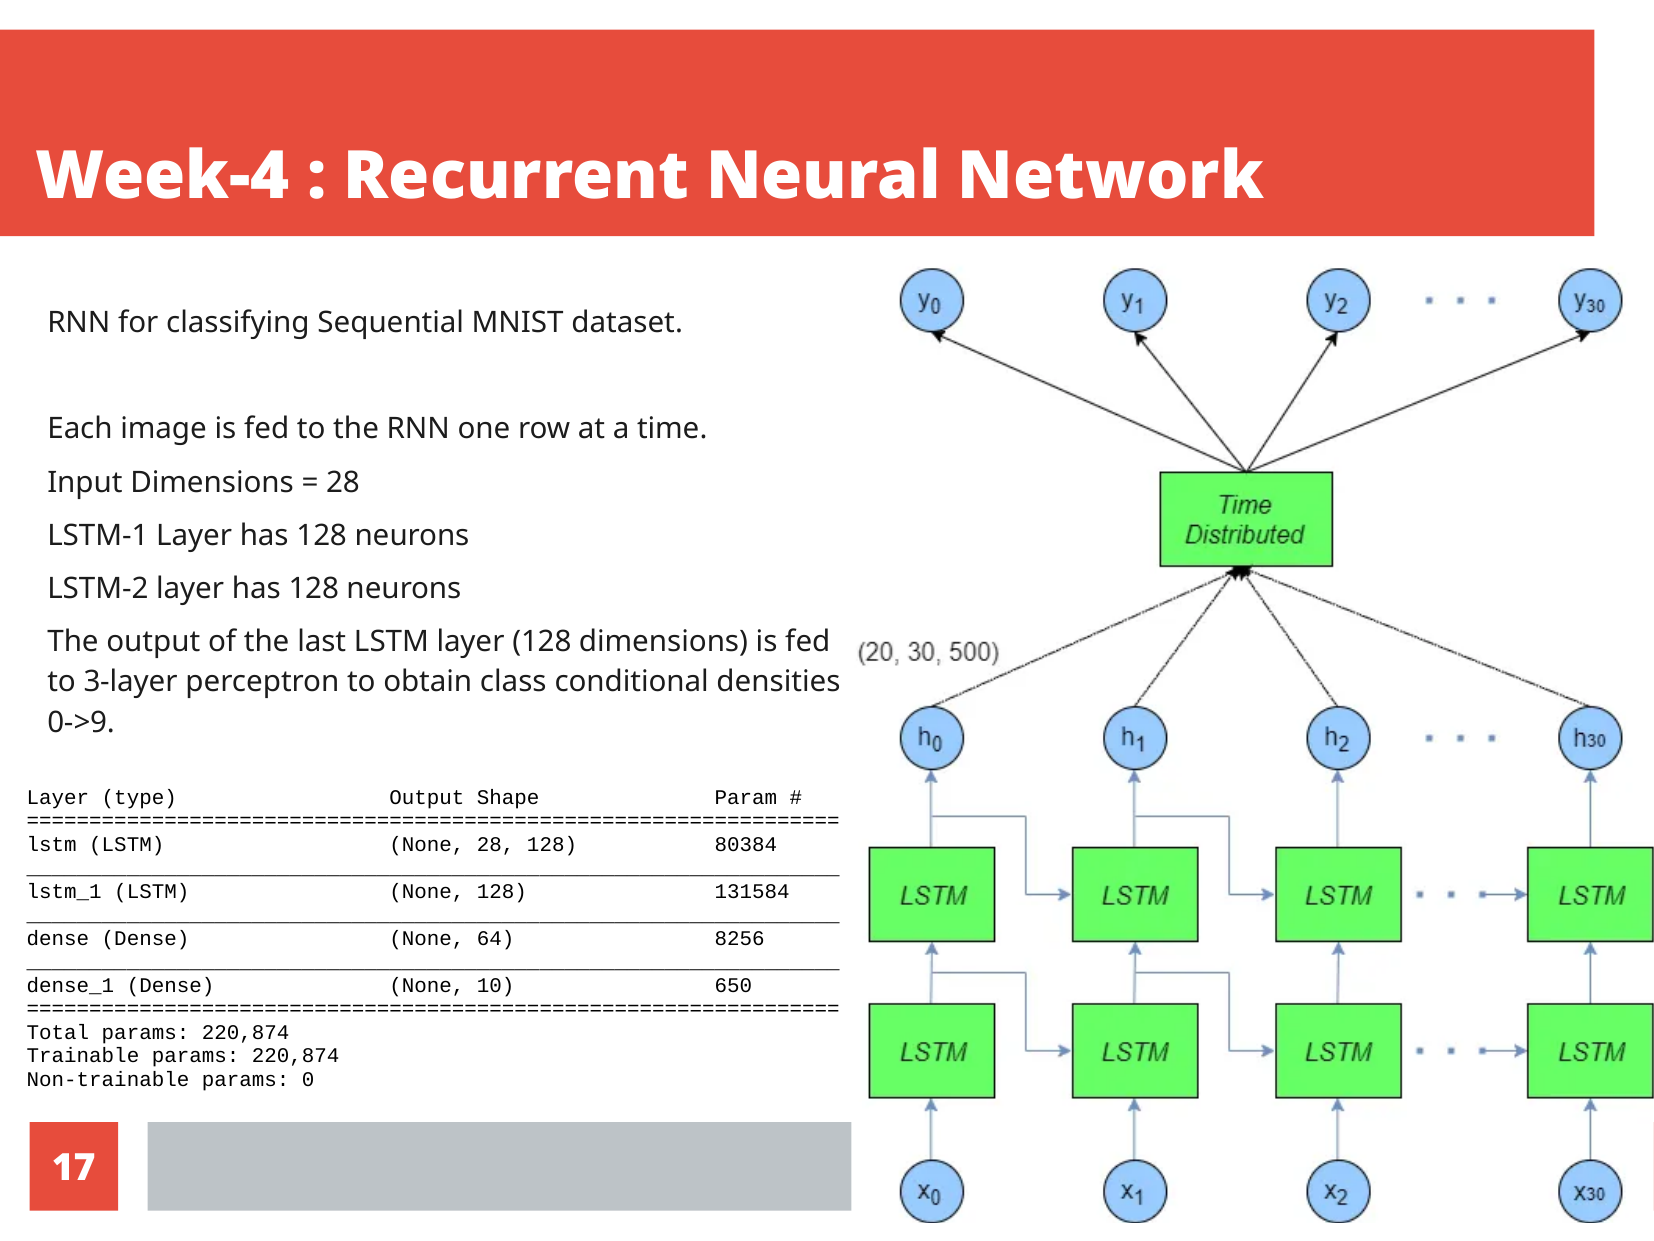

# Week-4 : Recurrent Neural Network
RNN for classifying Sequential MNIST dataset.
Each image is fed to the RNN one row at a time.
Input Dimensions = 28
LSTM-1 Layer has 128 neurons
LSTM-2 layer has 128 neurons
The output of the last LSTM layer (128 dimensions) is fed to 3-layer perceptron to obtain class conditional densities 0->9.
Layer (type) Output Shape Param #
=================================================================
lstm (LSTM) (None, 28, 128) 80384
_________________________________________________________________
lstm_1 (LSTM) (None, 128) 131584
_________________________________________________________________
dense (Dense) (None, 64) 8256
_________________________________________________________________
dense_1 (Dense) (None, 10) 650
=================================================================
Total params: 220,874
Trainable params: 220,874
Non-trainable params: 0
17